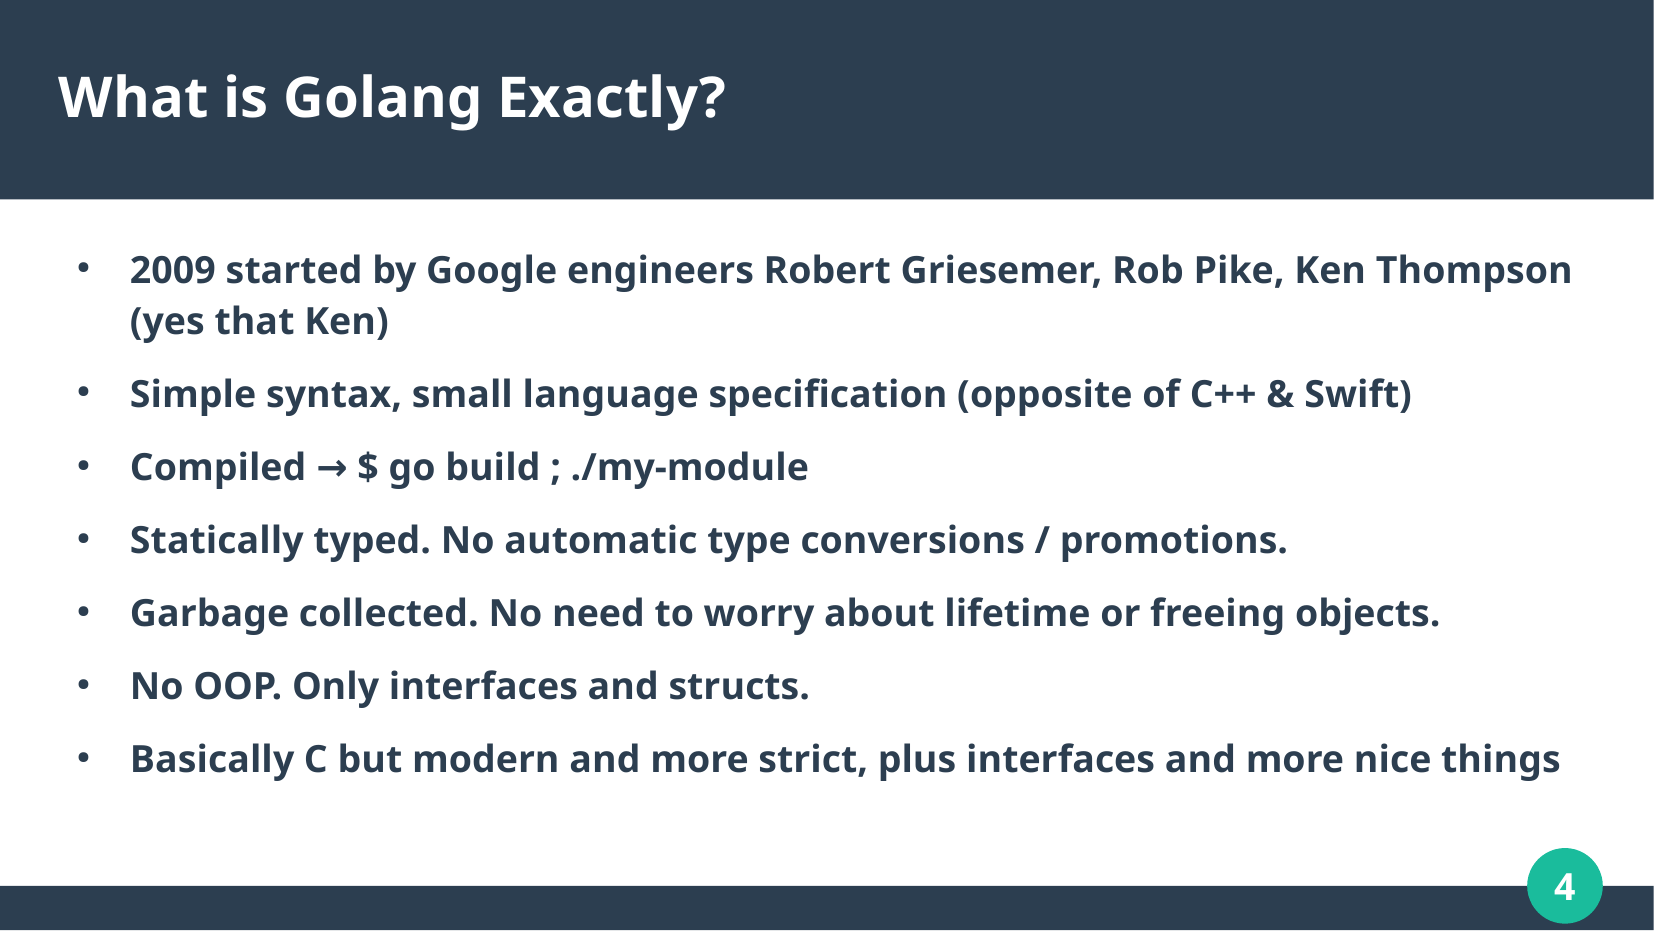

# What is Golang Exactly?
2009 started by Google engineers Robert Griesemer, Rob Pike, Ken Thompson (yes that Ken)
Simple syntax, small language specification (opposite of C++ & Swift)
Compiled → $ go build ; ./my-module
Statically typed. No automatic type conversions / promotions.
Garbage collected. No need to worry about lifetime or freeing objects.
No OOP. Only interfaces and structs.
Basically C but modern and more strict, plus interfaces and more nice things